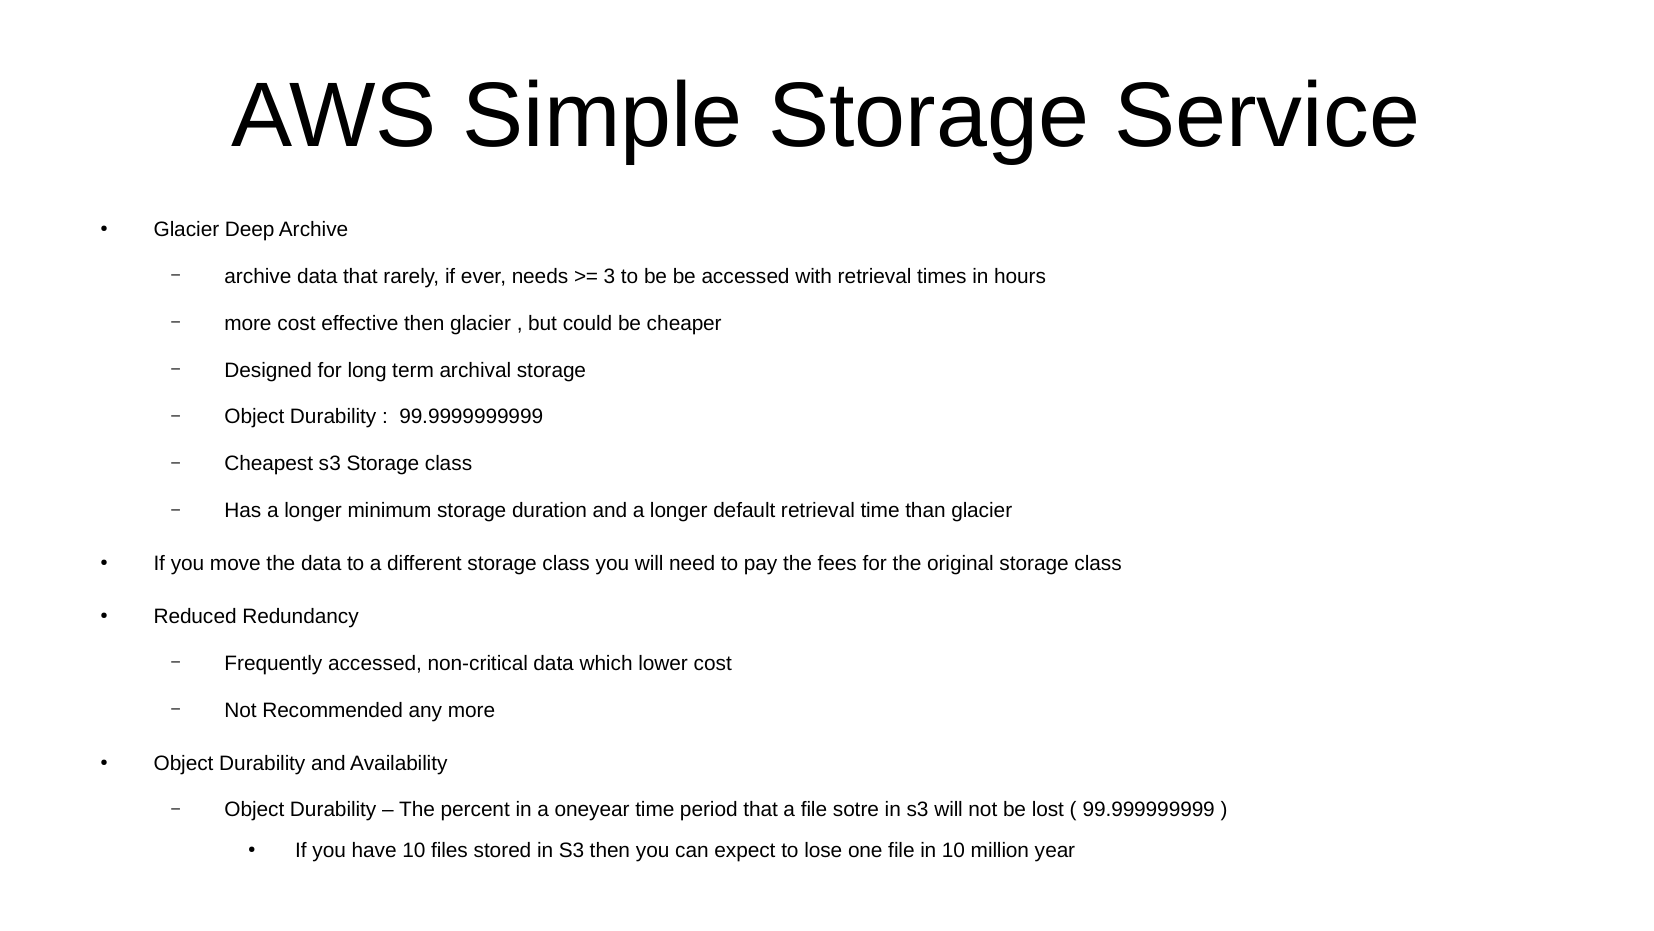

# AWS Simple Storage Service
Glacier Deep Archive
archive data that rarely, if ever, needs >= 3 to be be accessed with retrieval times in hours
more cost effective then glacier , but could be cheaper
Designed for long term archival storage
Object Durability : 99.9999999999
Cheapest s3 Storage class
Has a longer minimum storage duration and a longer default retrieval time than glacier
If you move the data to a different storage class you will need to pay the fees for the original storage class
Reduced Redundancy
Frequently accessed, non-critical data which lower cost
Not Recommended any more
Object Durability and Availability
Object Durability – The percent in a oneyear time period that a file sotre in s3 will not be lost ( 99.999999999 )
If you have 10 files stored in S3 then you can expect to lose one file in 10 million year